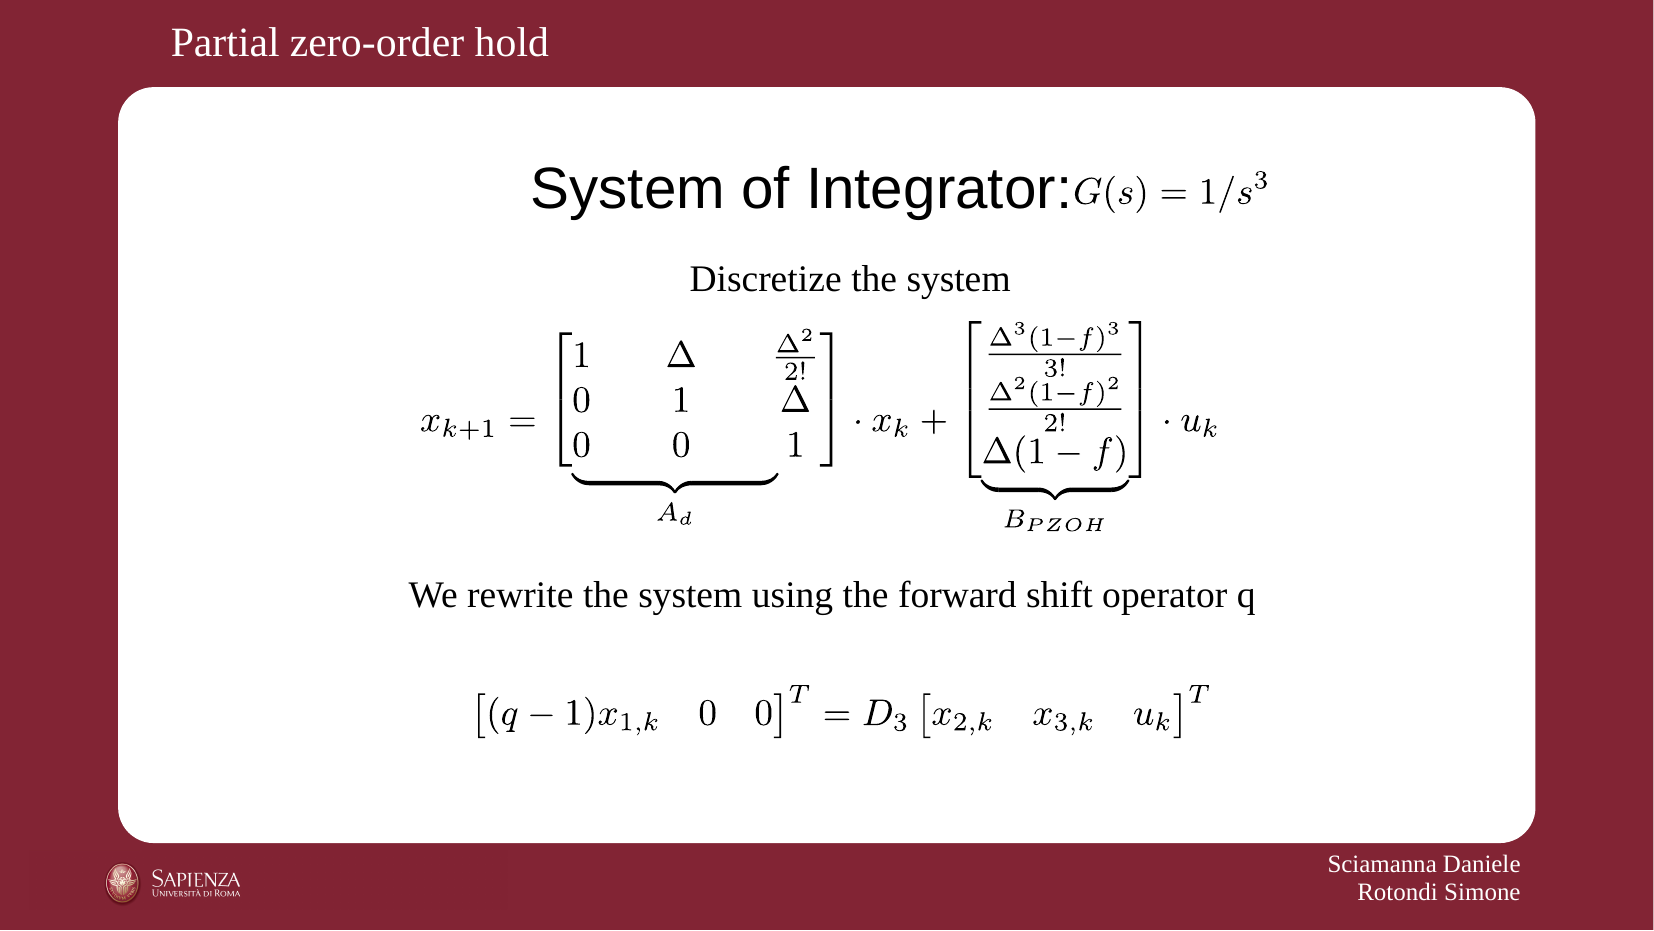

Partial zero-order hold
# System of Integrator:
Discretize the system
We rewrite the system using the forward shift operator q
Sciamanna Daniele
Rotondi Simone